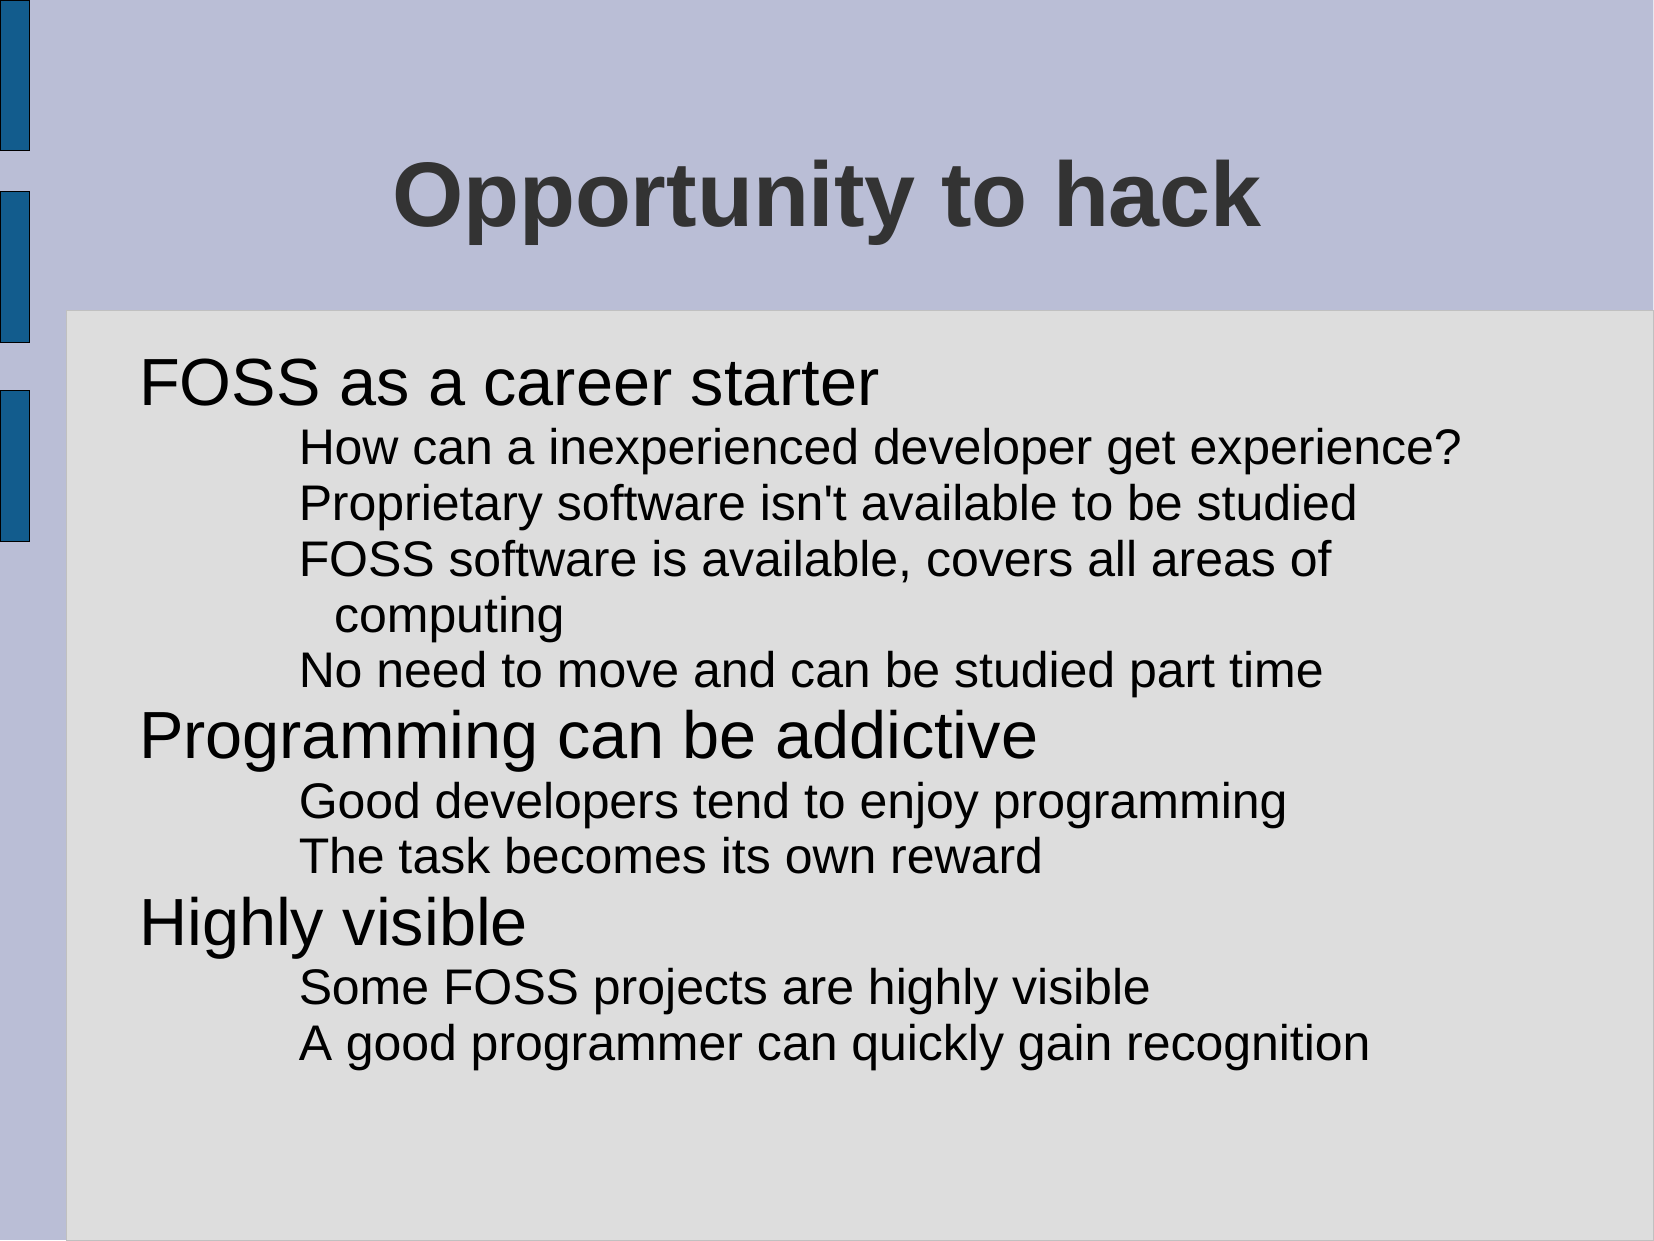

# Opportunity to hack
FOSS as a career starter
How can a inexperienced developer get experience?
Proprietary software isn't available to be studied
FOSS software is available, covers all areas of computing
No need to move and can be studied part time
Programming can be addictive
Good developers tend to enjoy programming
The task becomes its own reward
Highly visible
Some FOSS projects are highly visible
A good programmer can quickly gain recognition